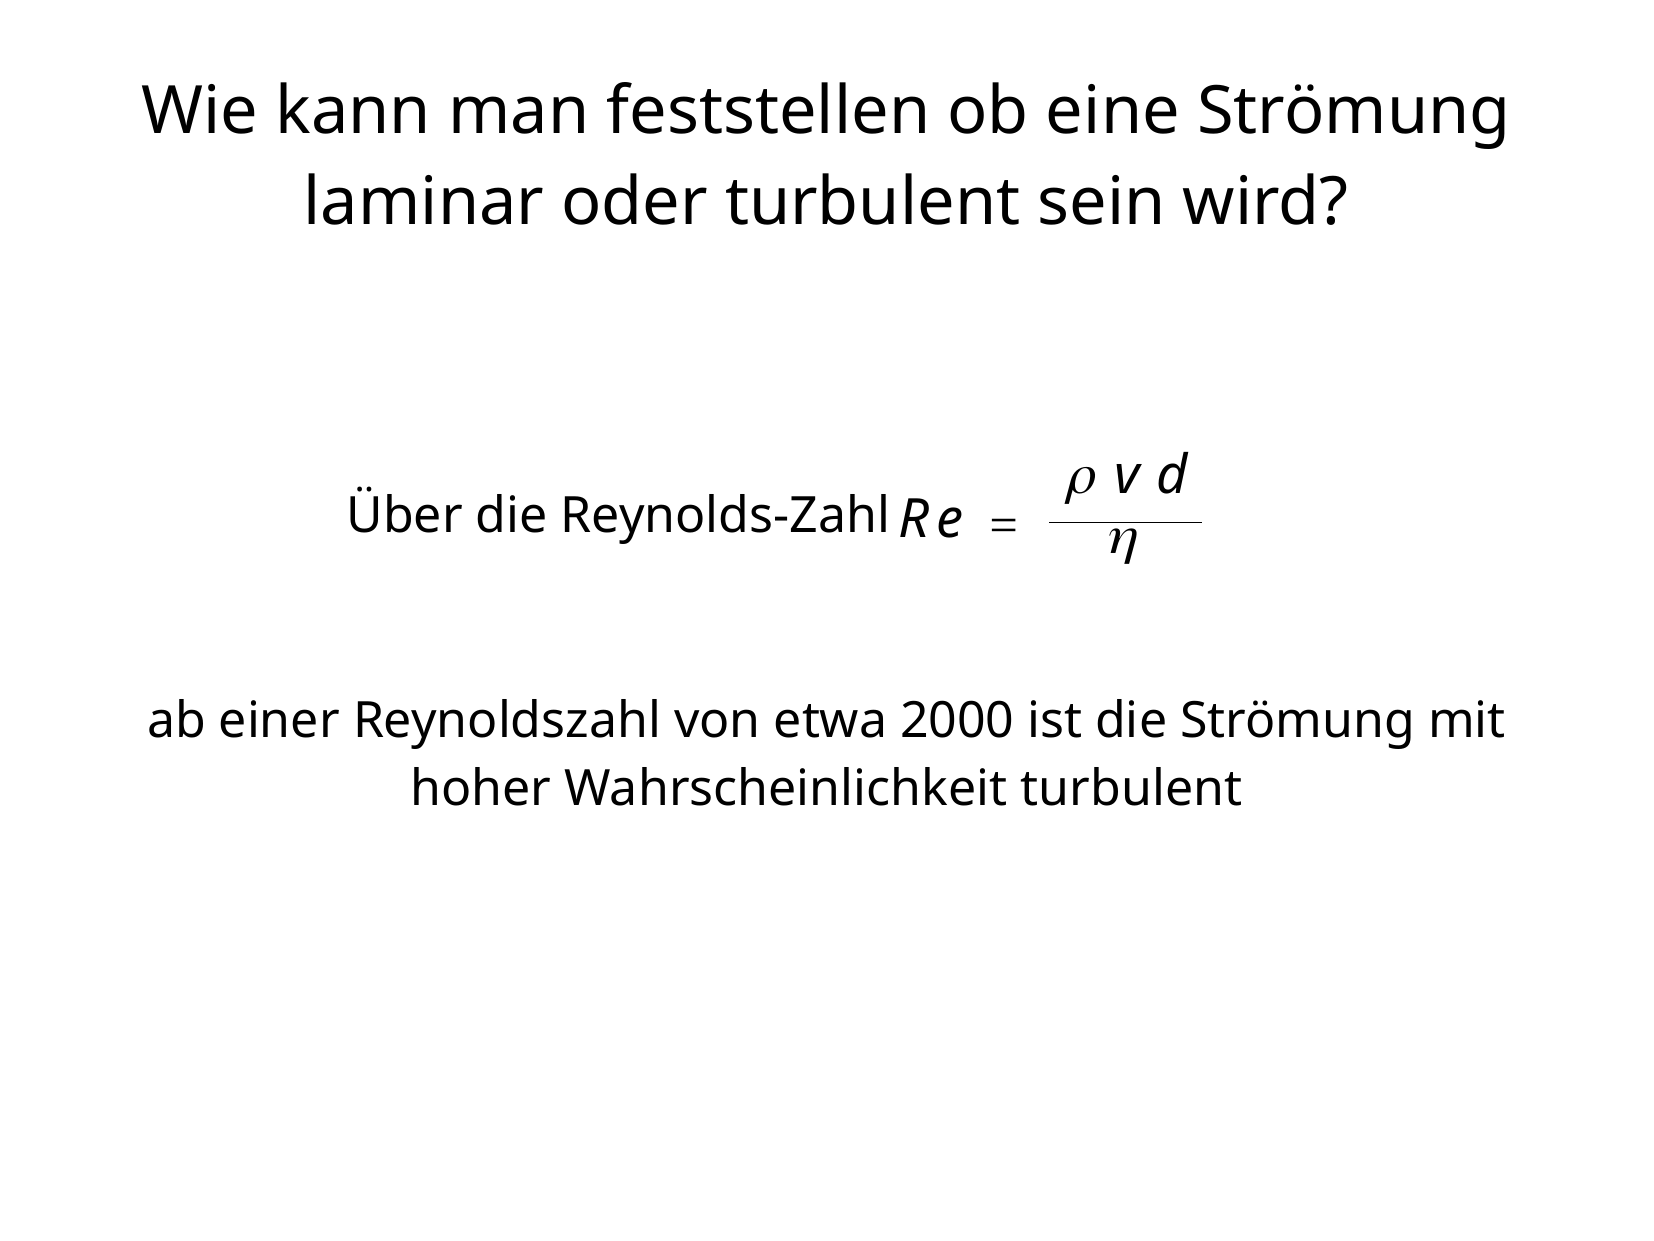

# Wie kann man feststellen ob eine Strömung laminar oder turbulent sein wird?
Über die Reynolds-Zahl
ab einer Reynoldszahl von etwa 2000 ist die Strömung mit hoher Wahrscheinlichkeit turbulent